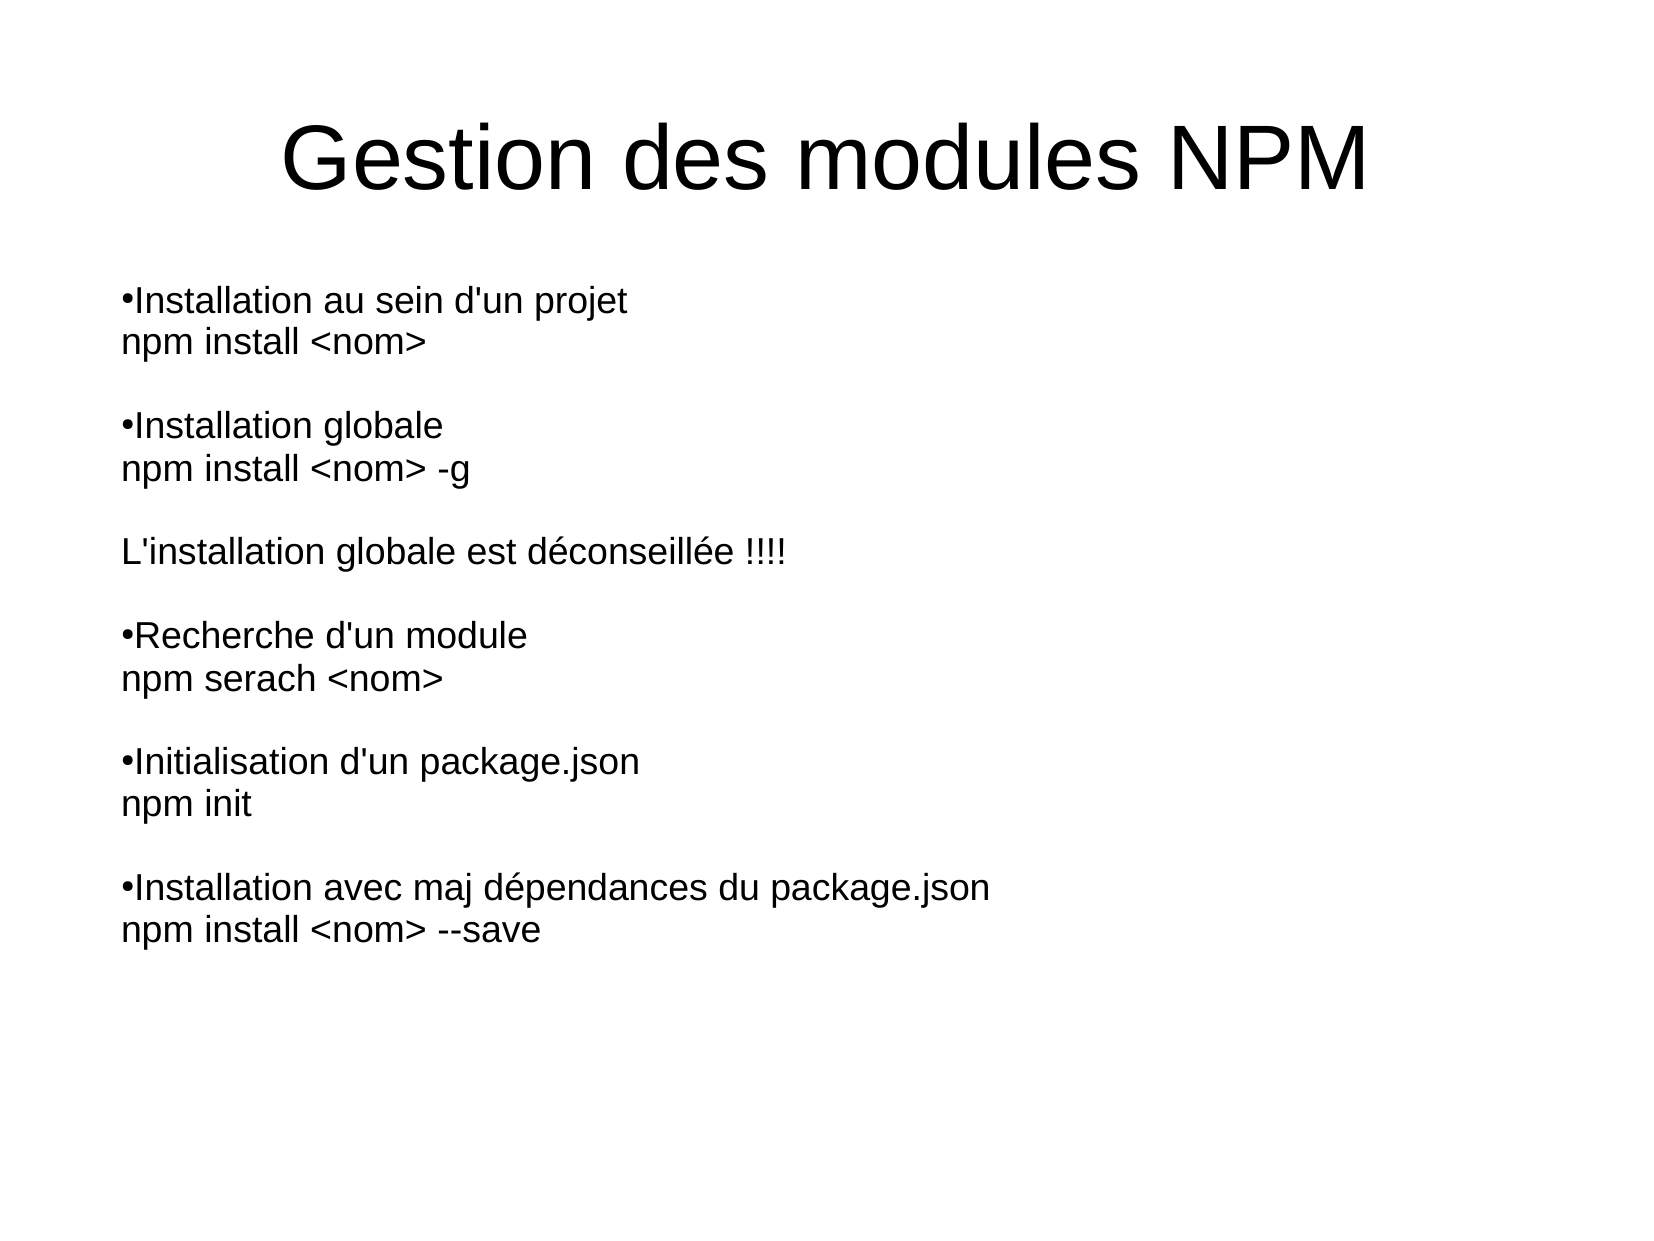

# Gestion des modules NPM
Installation au sein d'un projet
npm install <nom>
Installation globale
npm install <nom> -g
L'installation globale est déconseillée !!!!
Recherche d'un module
npm serach <nom>
Initialisation d'un package.json
npm init
Installation avec maj dépendances du package.json
npm install <nom> --save